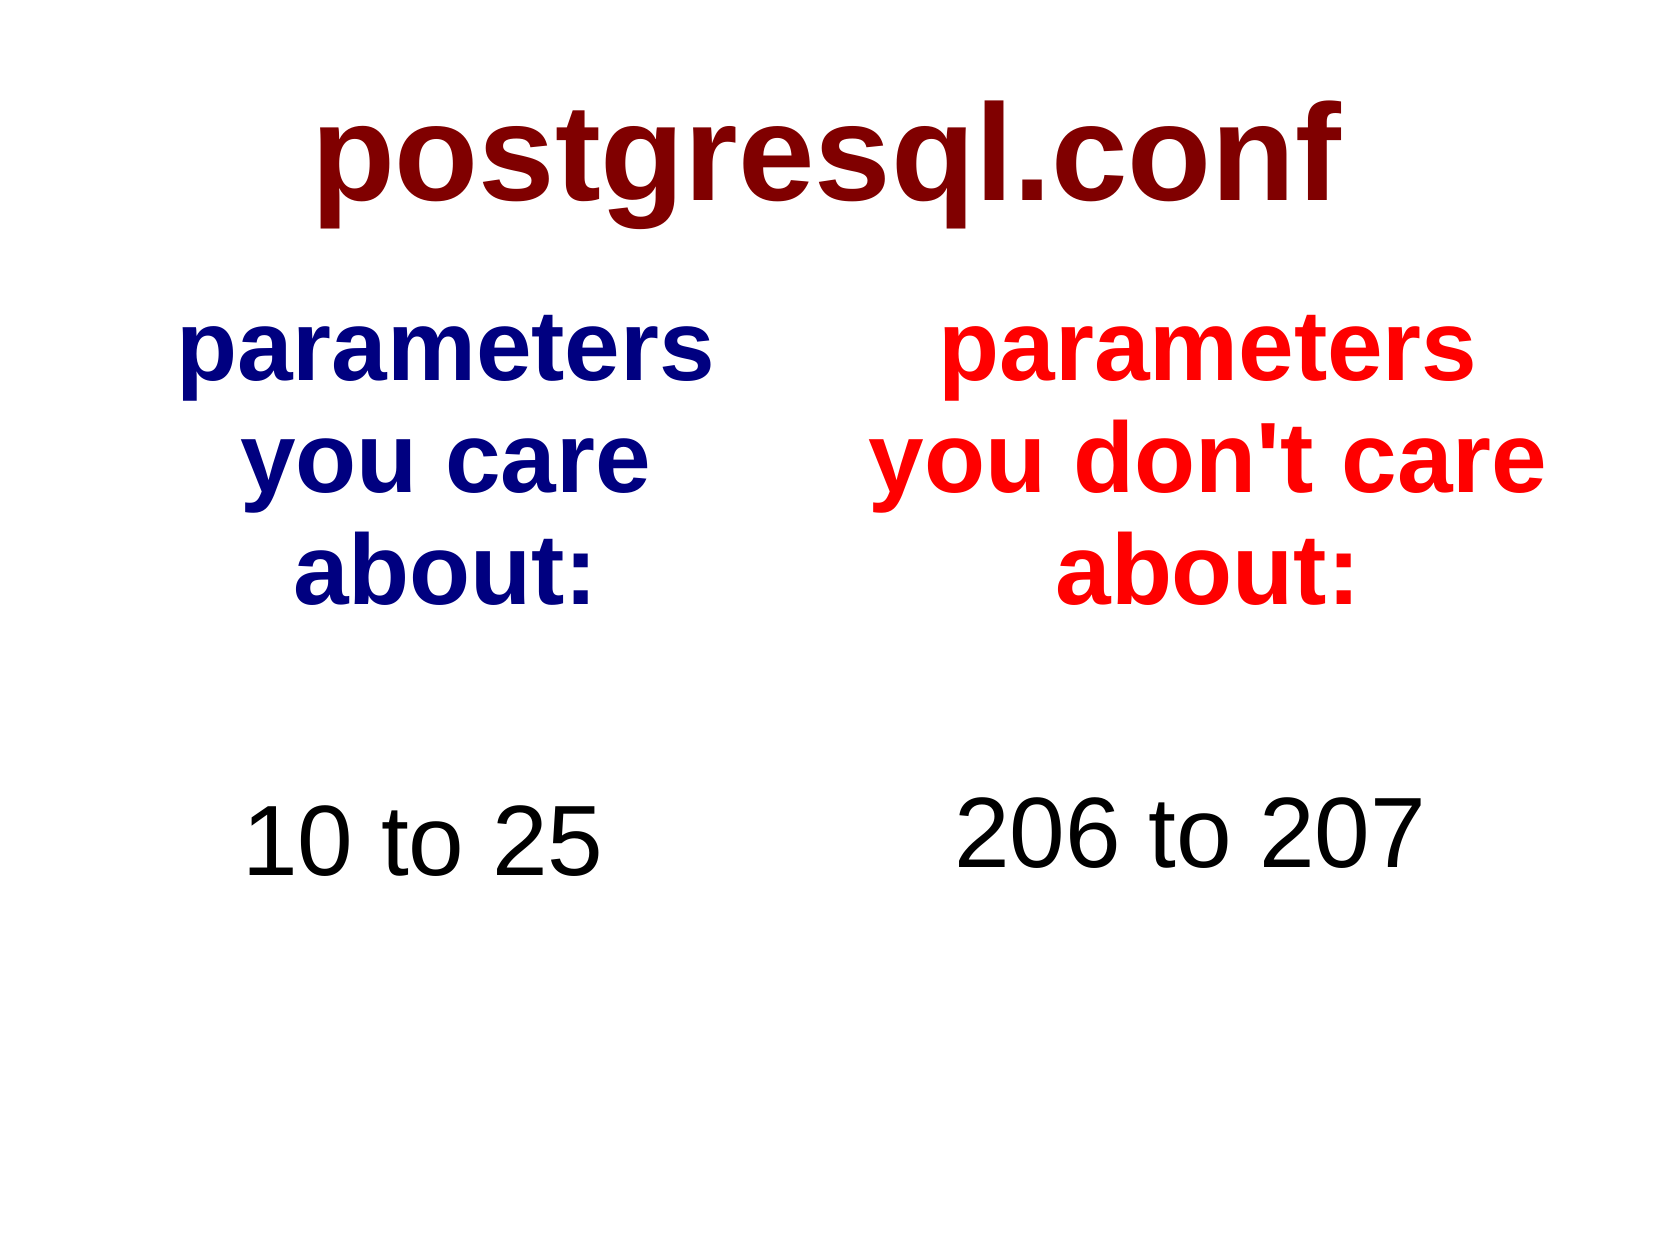

# postgresql.conf
parameters you care about:
parameters you don't care about:
206 to 207
10 to 25